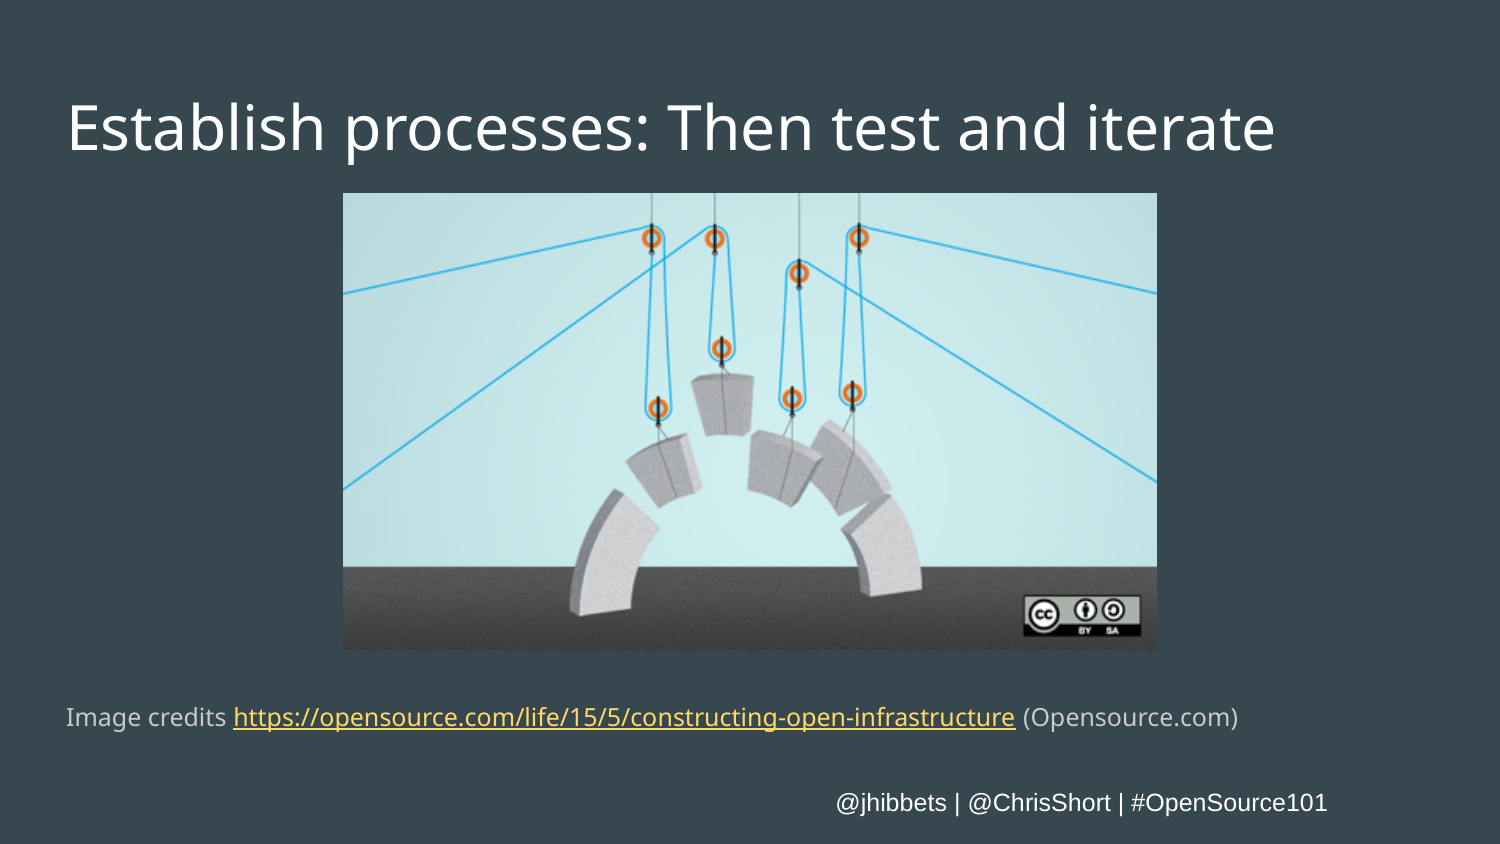

# Establish processes: Then test and iterate
Image credits https://opensource.com/life/15/5/constructing-open-infrastructure (Opensource.com)